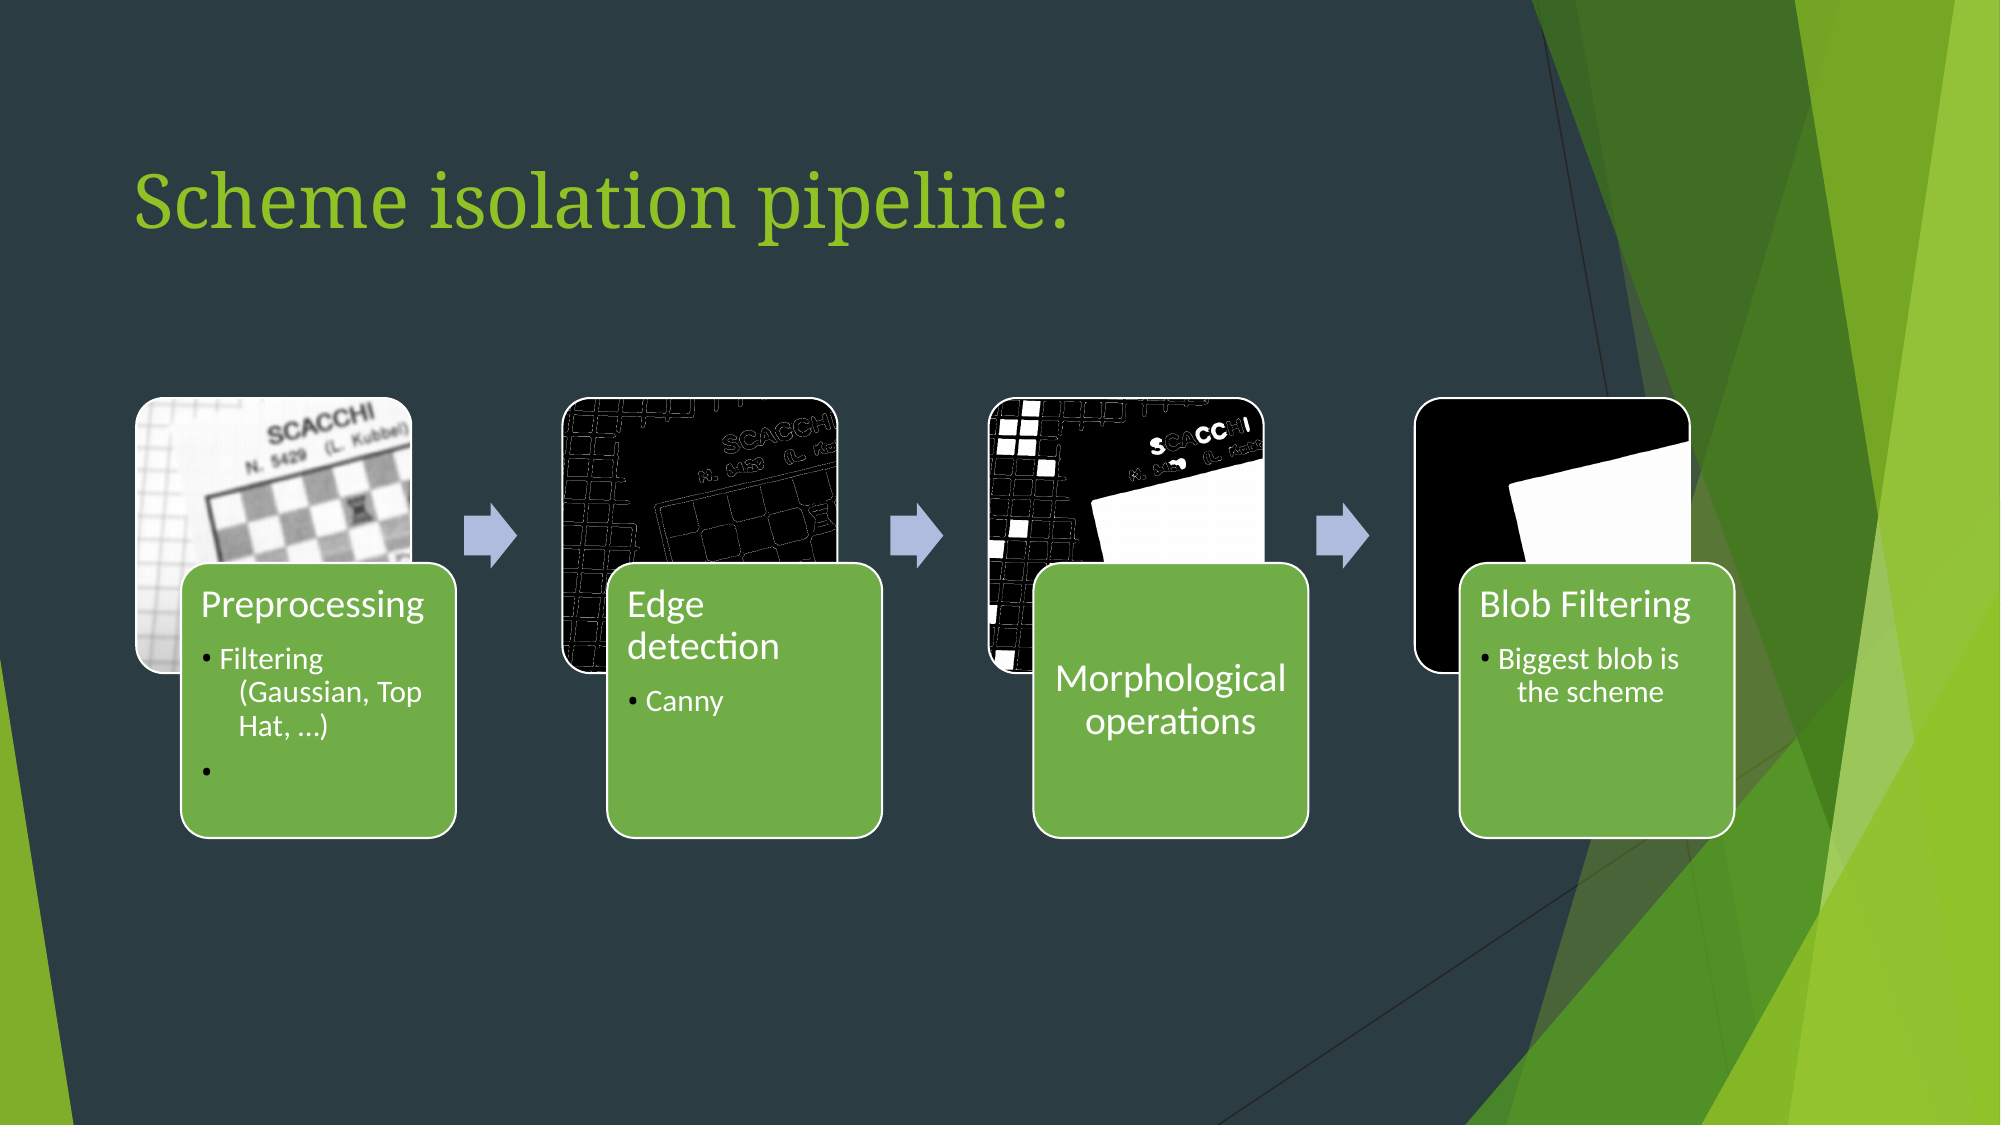

# Scheme isolation pipeline:
Preprocessing
Filtering (Gaussian, Top Hat, …)
Edge detection
Canny
Morphological operations
Blob Filtering
Biggest blob is the scheme